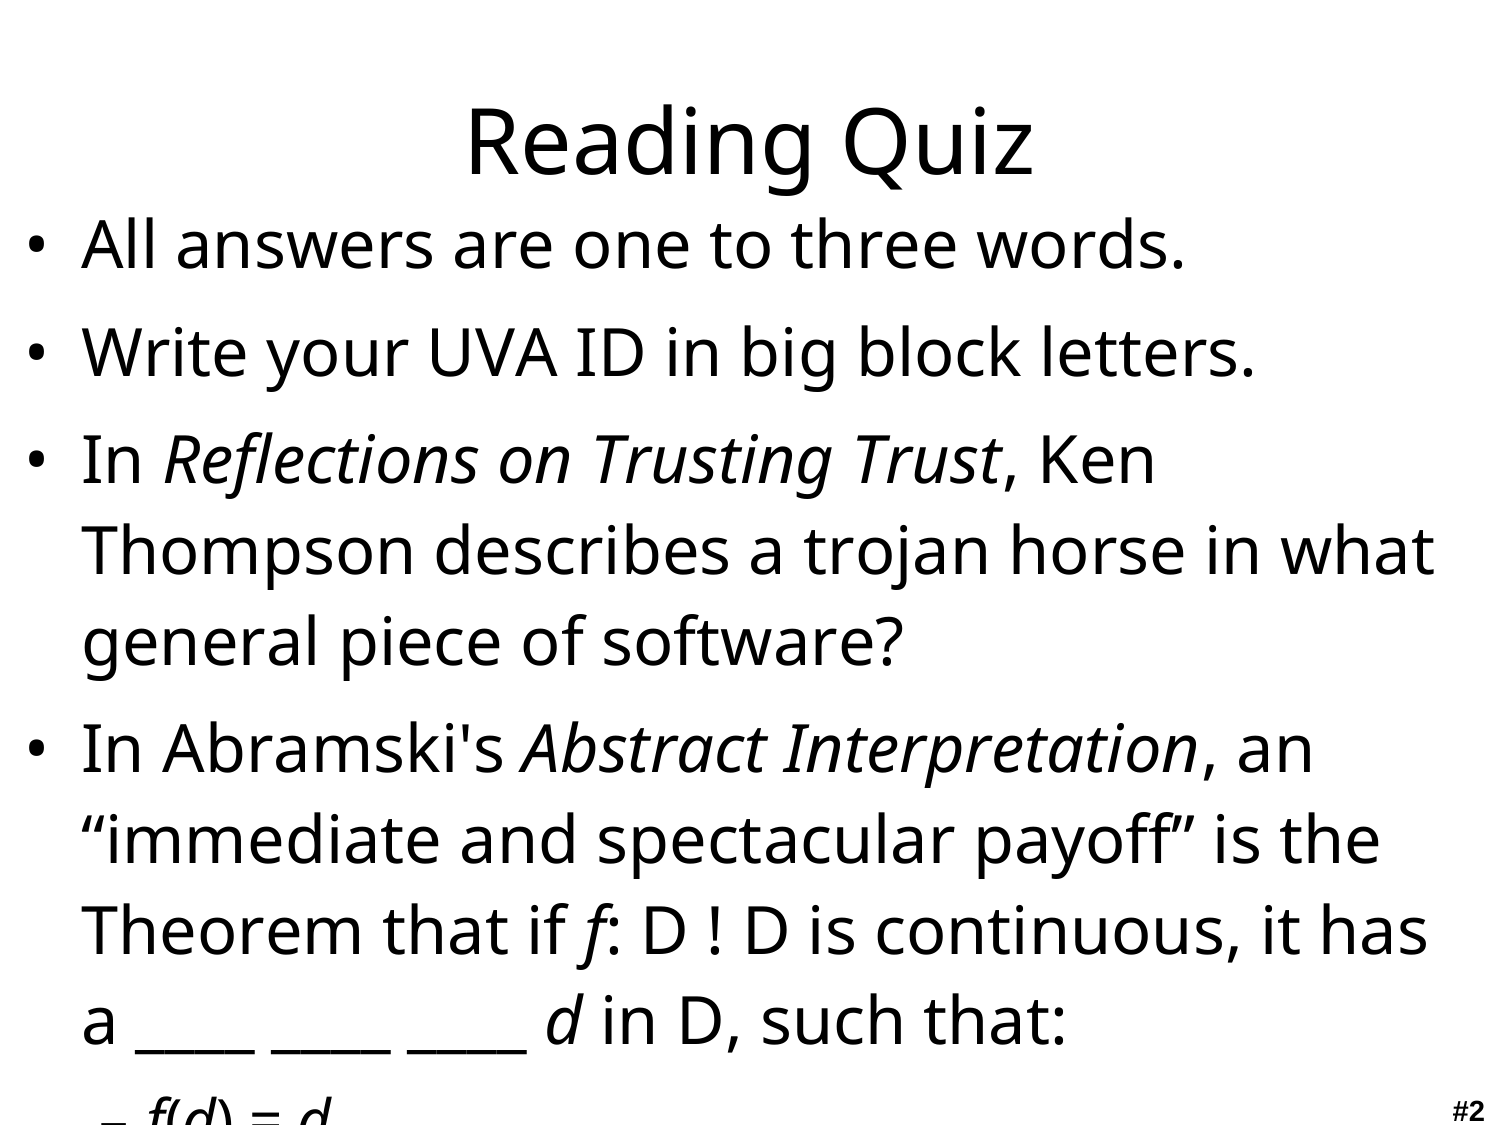

# Reading Quiz
All answers are one to three words.
Write your UVA ID in big block letters.
In Reflections on Trusting Trust, Ken Thompson describes a trojan horse in what general piece of software?
In Abramski's Abstract Interpretation, an “immediate and spectacular payoff” is the Theorem that if f: D ! D is continuous, it has a ____ ____ ____ d in D, such that:
f(d) = d
8 e 2 E. f(e) = e ) d · e
2